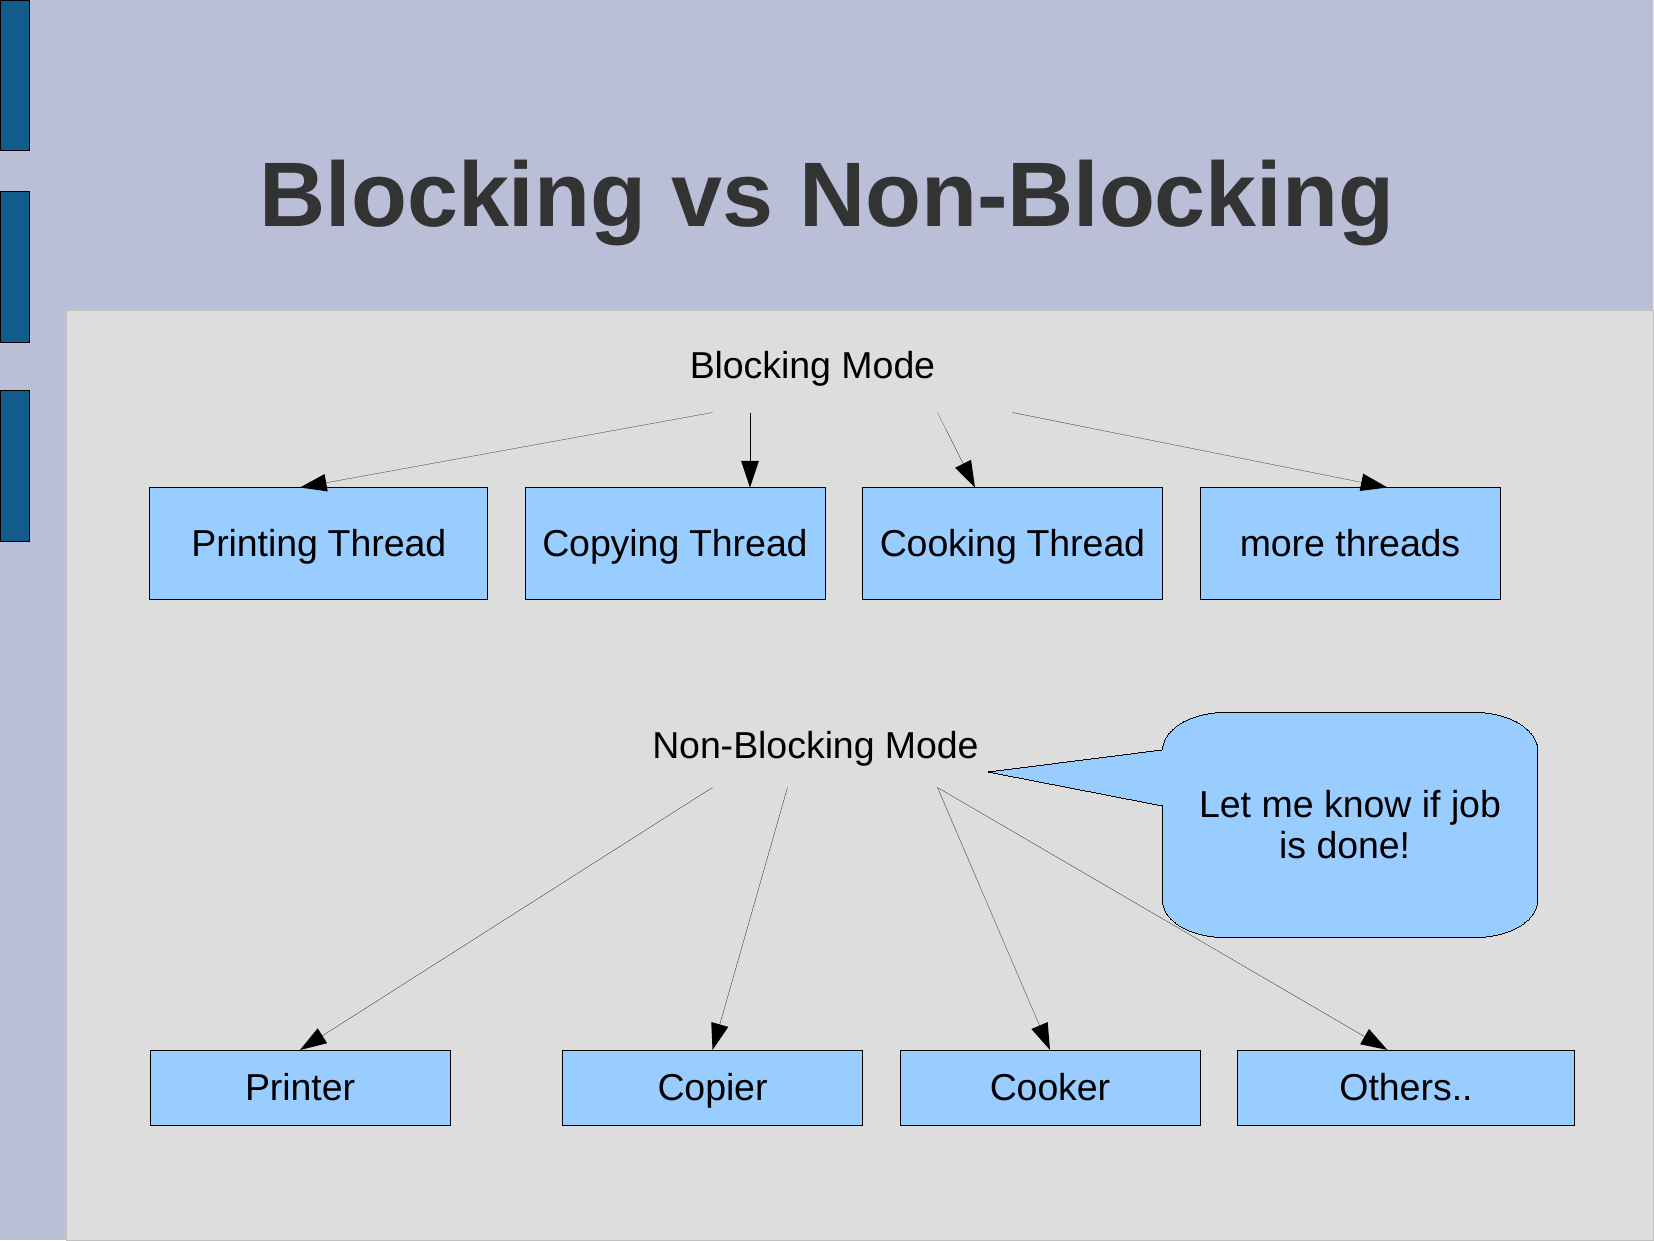

# Blocking vs Non-Blocking
Blocking Mode
Printing Thread
Copying Thread
Cooking Thread
more threads
Let me know if job is done!
Non-Blocking Mode
Printer
Copier
Cooker
Others..